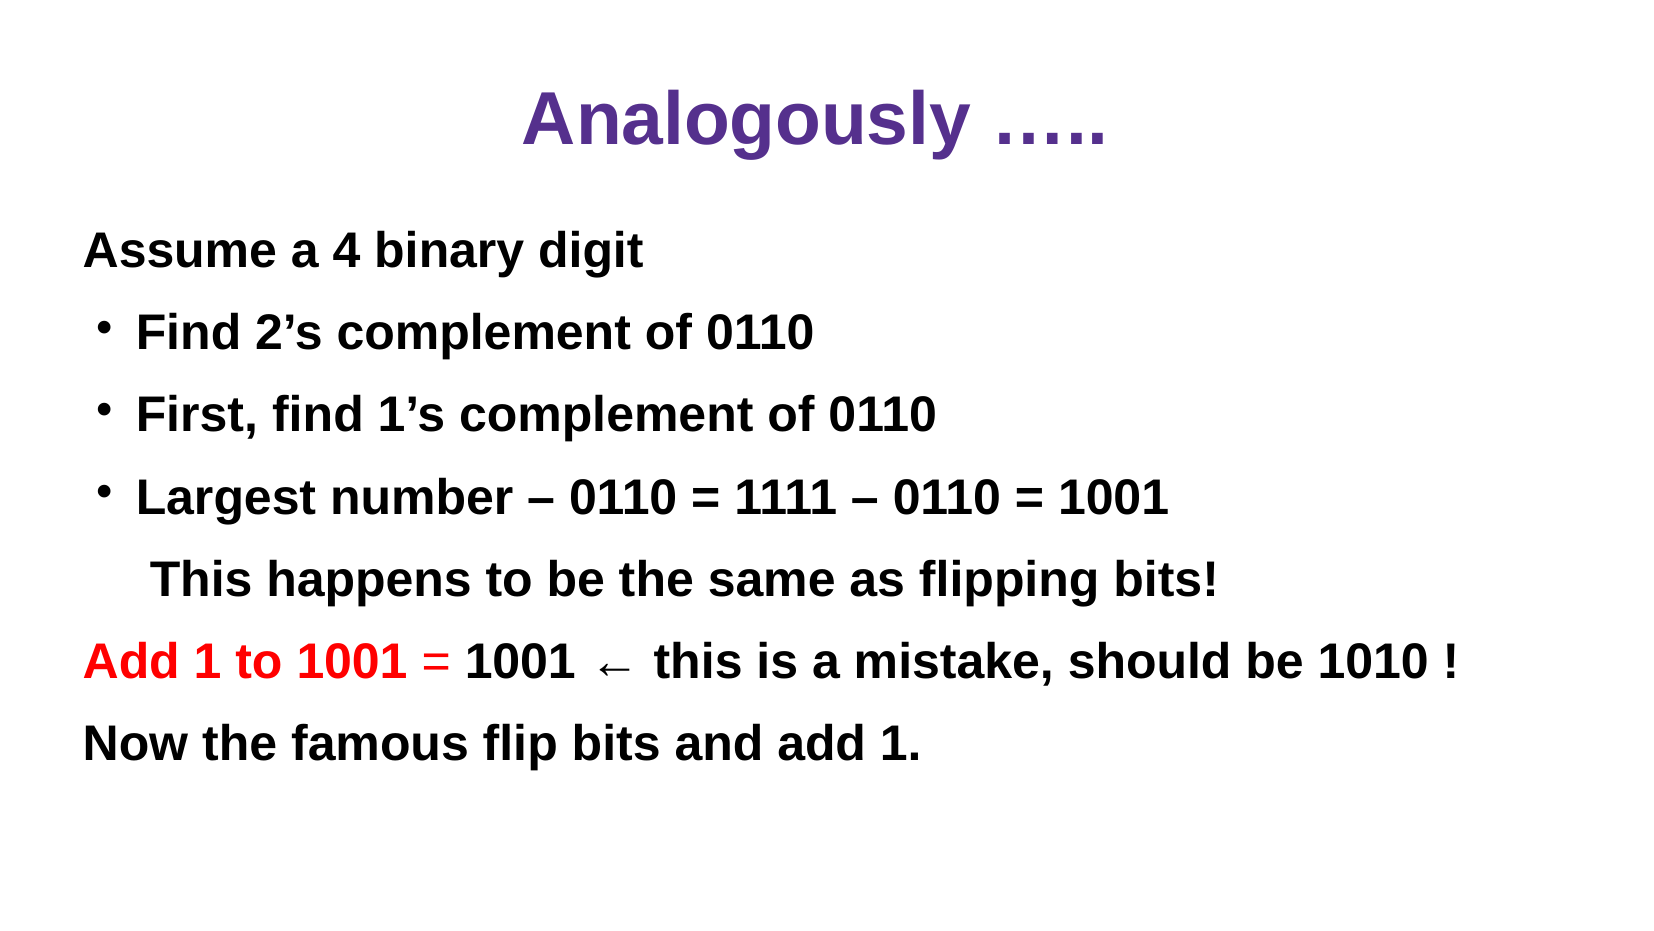

Analogously …..
Assume a 4 binary digit
Find 2’s complement of 0110
First, find 1’s complement of 0110
Largest number – 0110 = 1111 – 0110 = 1001
 This happens to be the same as flipping bits!
Add 1 to 1001 = 1001 ← this is a mistake, should be 1010 !
Now the famous flip bits and add 1.